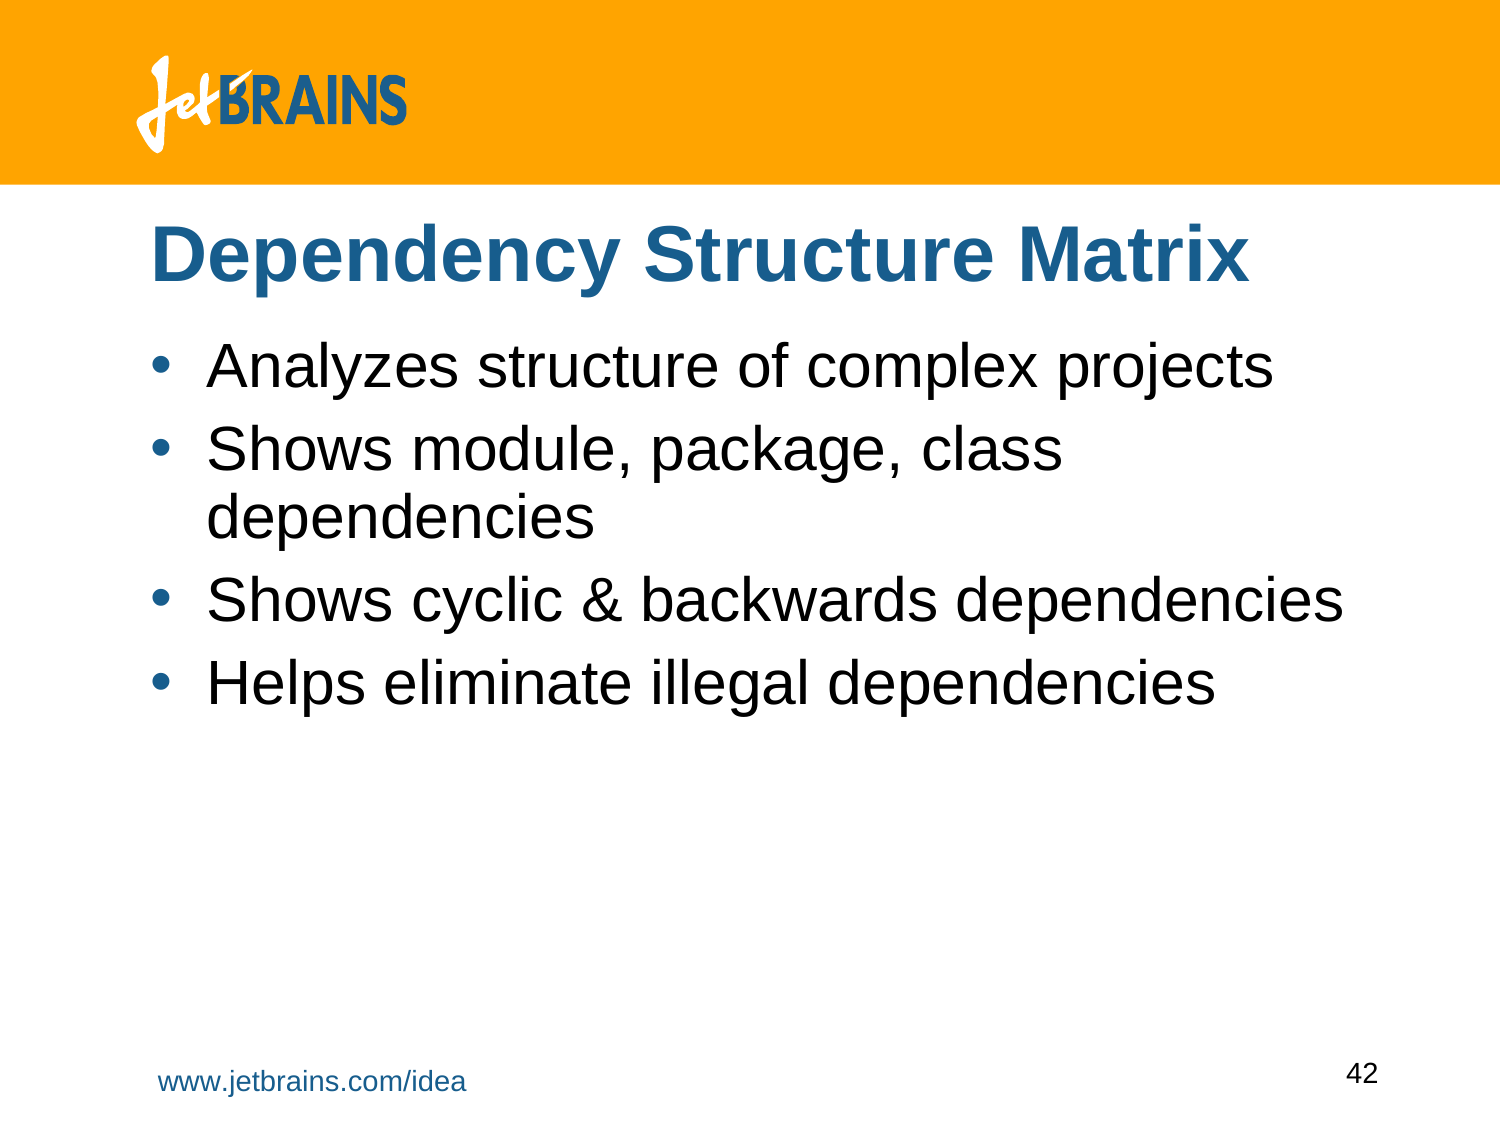

# Dependency Structure Matrix
Analyzes structure of complex projects
Shows module, package, class dependencies
Shows cyclic & backwards dependencies
Helps eliminate illegal dependencies